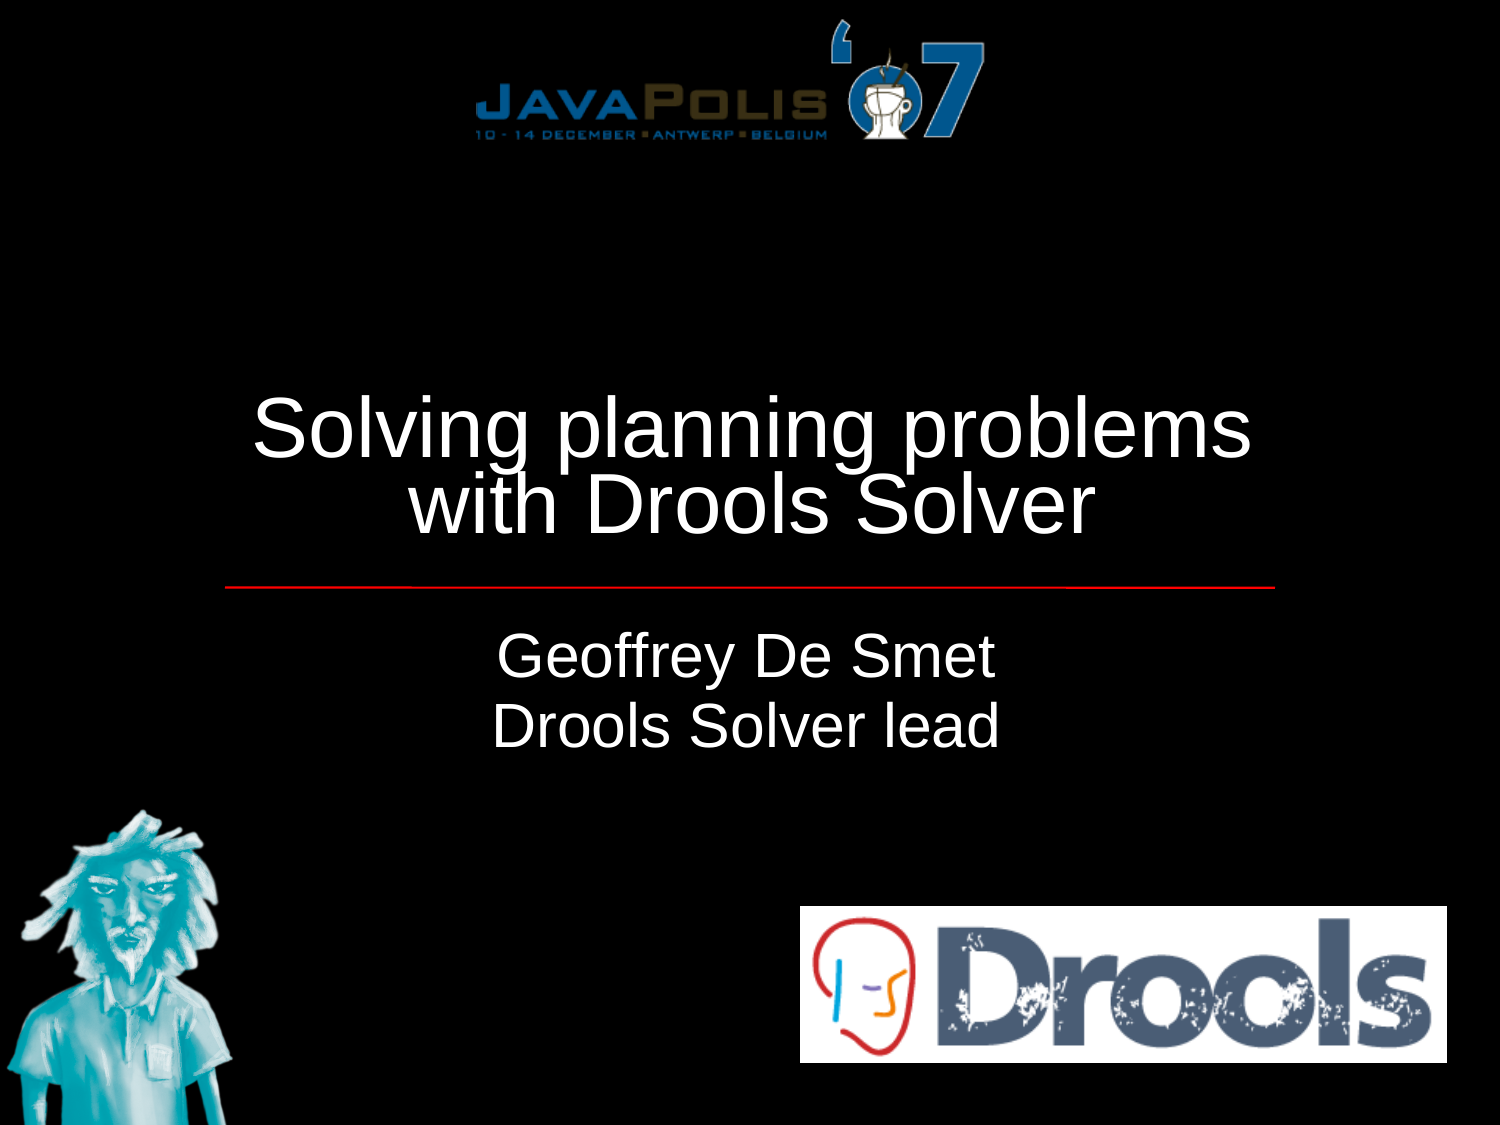

# Solving planning problems with Drools Solver
Geoffrey De Smet
Drools Solver lead